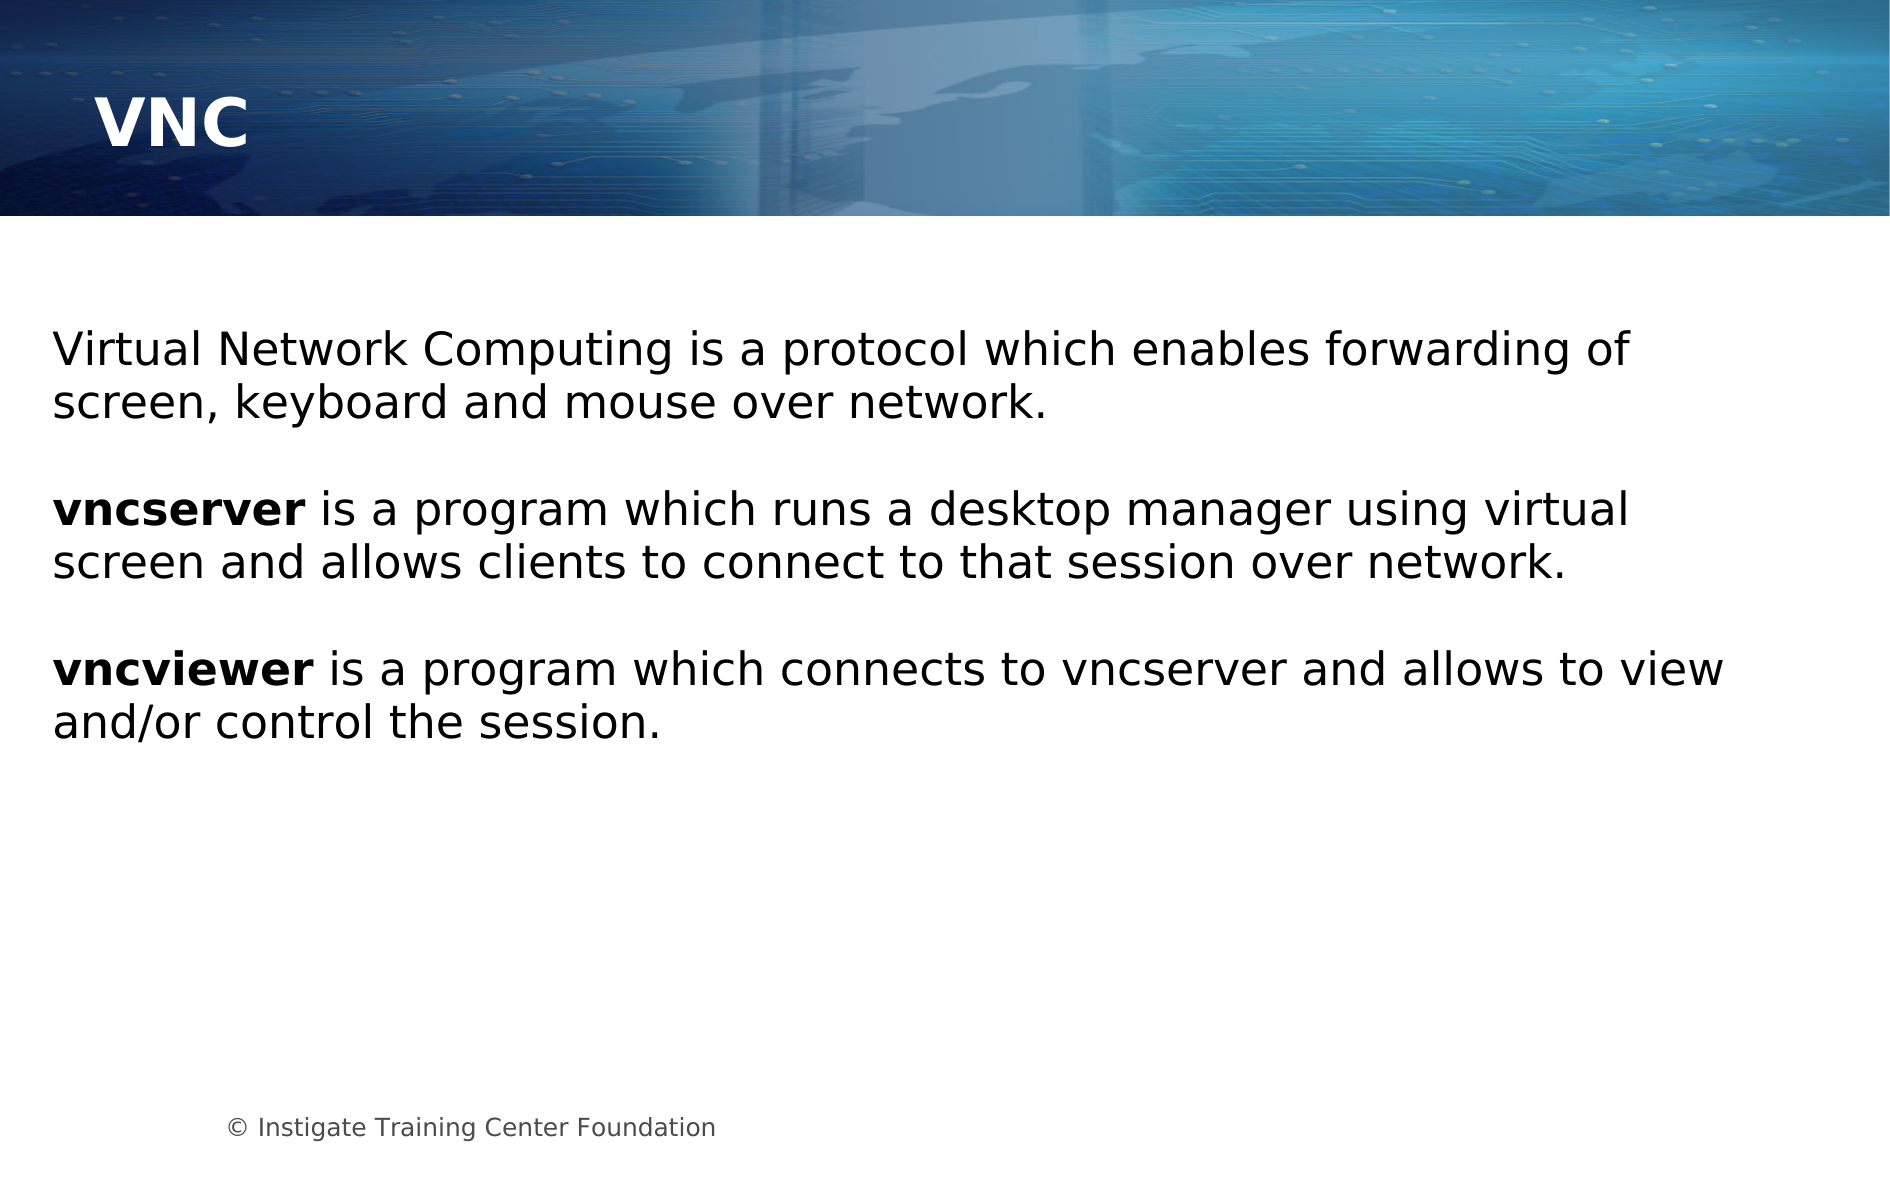

# VNC
Virtual Network Computing is a protocol which enables forwarding of screen, keyboard and mouse over network.
vncserver is a program which runs a desktop manager using virtual screen and allows clients to connect to that session over network.
vncviewer is a program which connects to vncserver and allows to view and/or control the session.